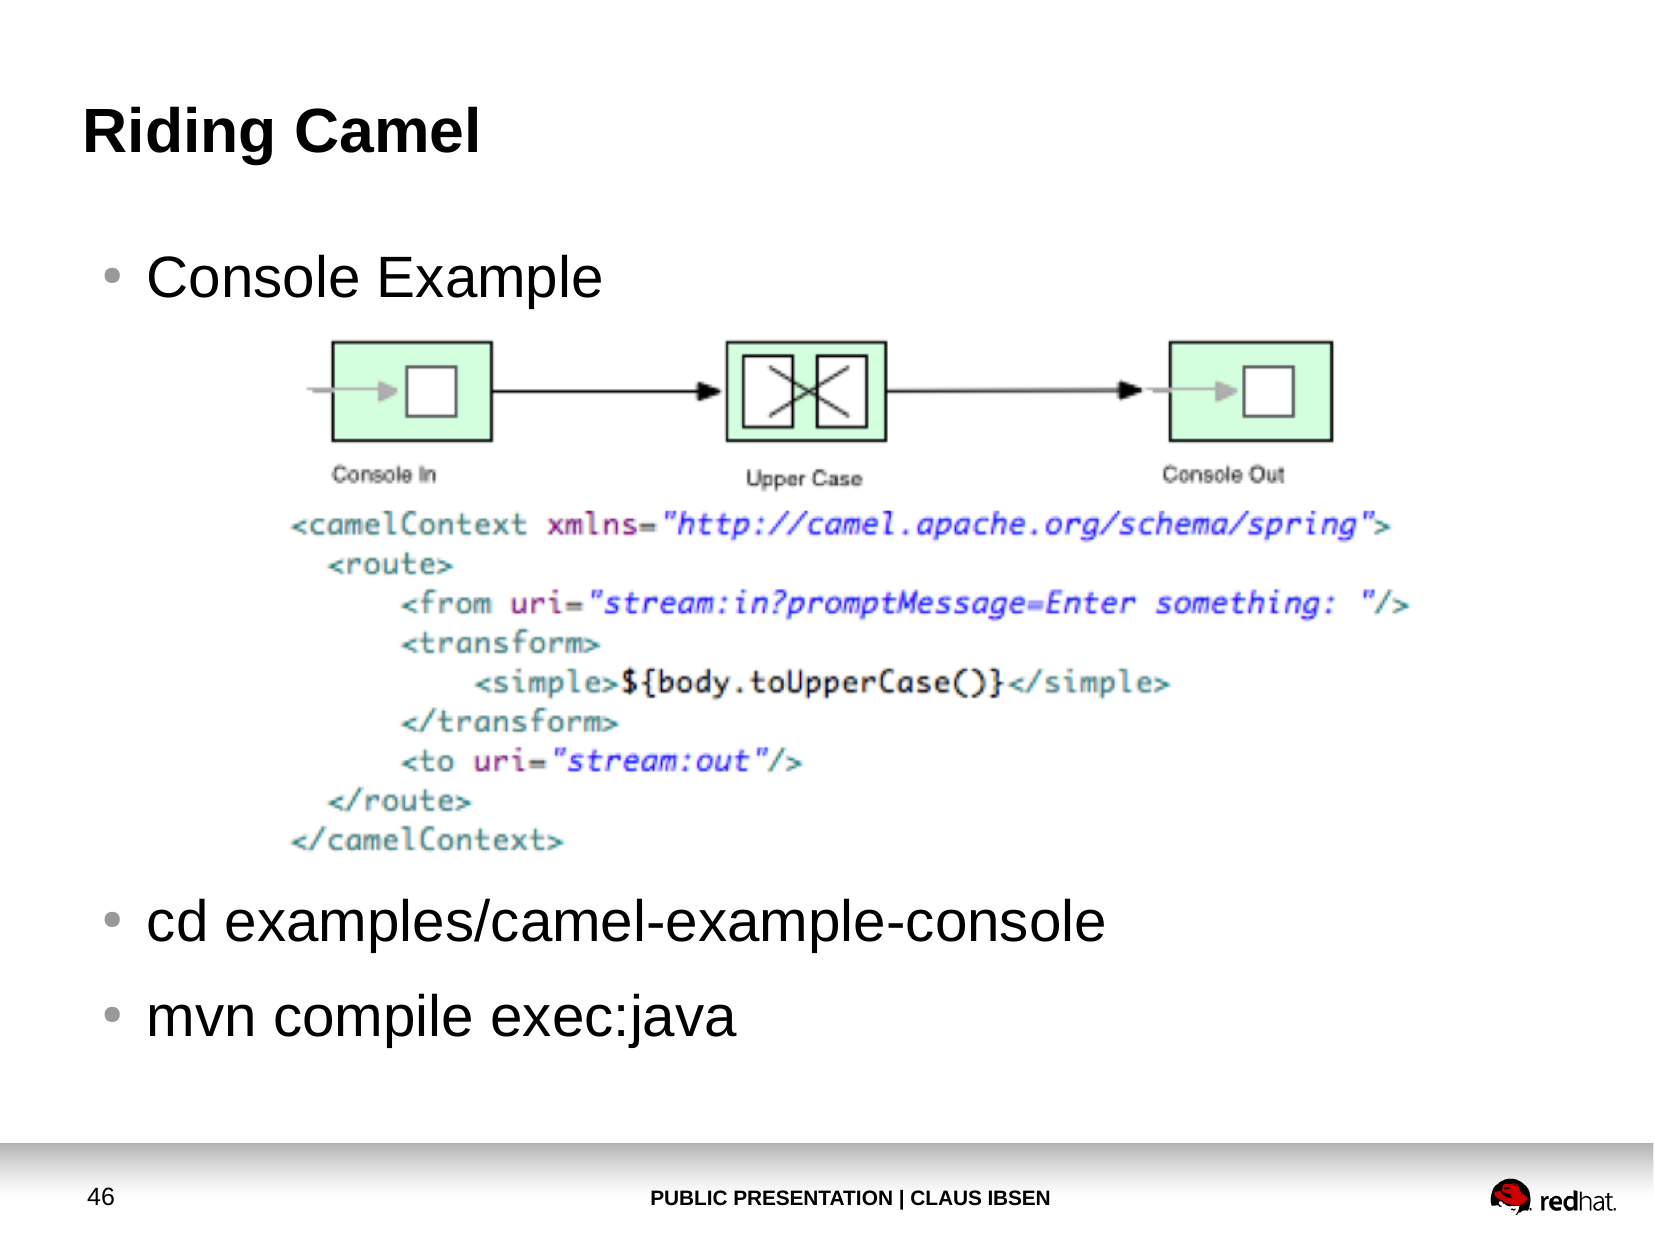

# Riding Camel
Console Example
cd examples/camel-example-console
mvn compile exec:java